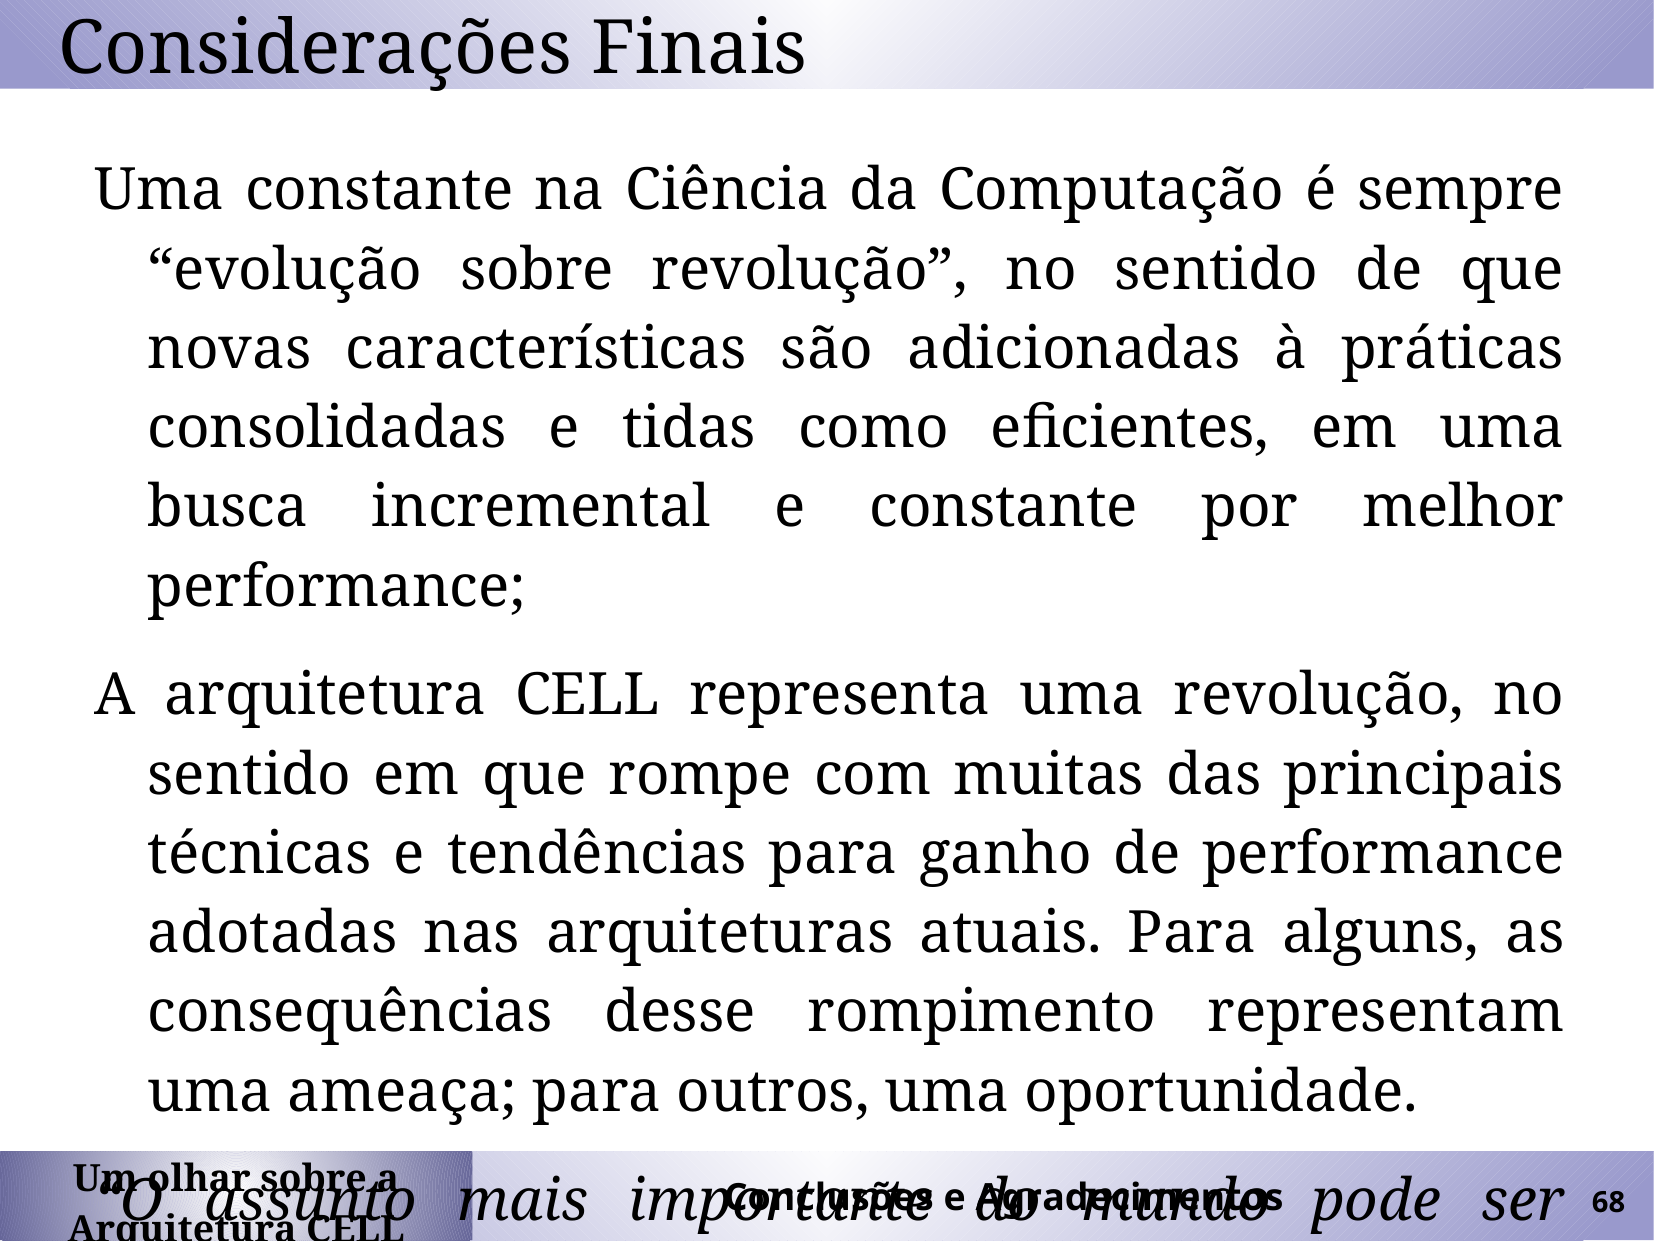

# Considerações Finais
Uma constante na Ciência da Computação é sempre “evolução sobre revolução”, no sentido de que novas características são adicionadas à práticas consolidadas e tidas como eficientes, em uma busca incremental e constante por melhor performance;
A arquitetura CELL representa uma revolução, no sentido em que rompe com muitas das principais técnicas e tendências para ganho de performance adotadas nas arquiteturas atuais. Para alguns, as consequências desse rompimento representam uma ameaça; para outros, uma oportunidade.
“O assunto mais importante do mundo pode ser simplificado até ao ponto em que todos possam apreciá-lo e compreendê-lo. Isso é - ou deveria ser - a mais elevada forma de arte” (Charles Darwin)
Conclusões e Agradecimentos
68